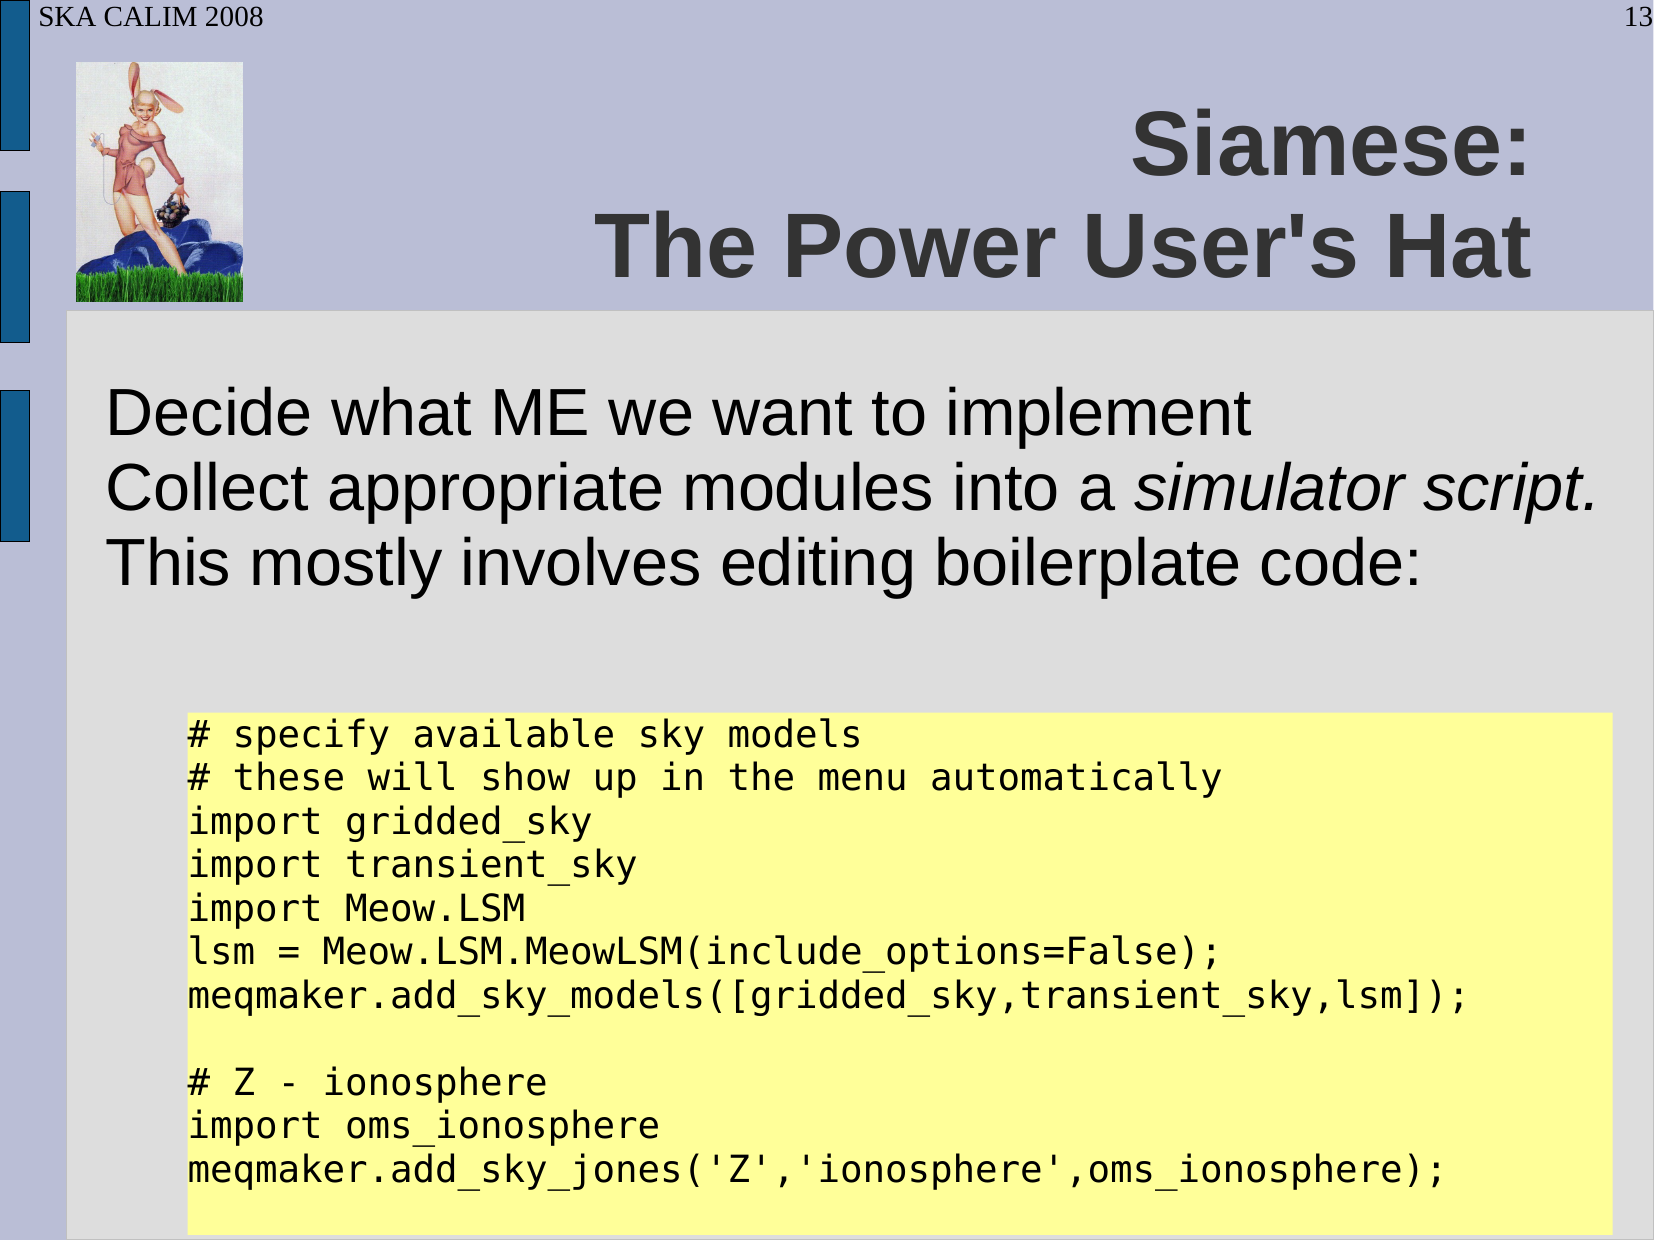

SKA CALIM 2008
13
# Siamese: The Power User's Hat
Decide what ME we want to implement
Collect appropriate modules into a simulator script.
This mostly involves editing boilerplate code:
# specify available sky models
# these will show up in the menu automatically
import gridded_sky
import transient_sky
import Meow.LSM
lsm = Meow.LSM.MeowLSM(include_options=False);
meqmaker.add_sky_models([gridded_sky,transient_sky,lsm]);
# Z - ionosphere
import oms_ionosphere
meqmaker.add_sky_jones('Z','ionosphere',oms_ionosphere);